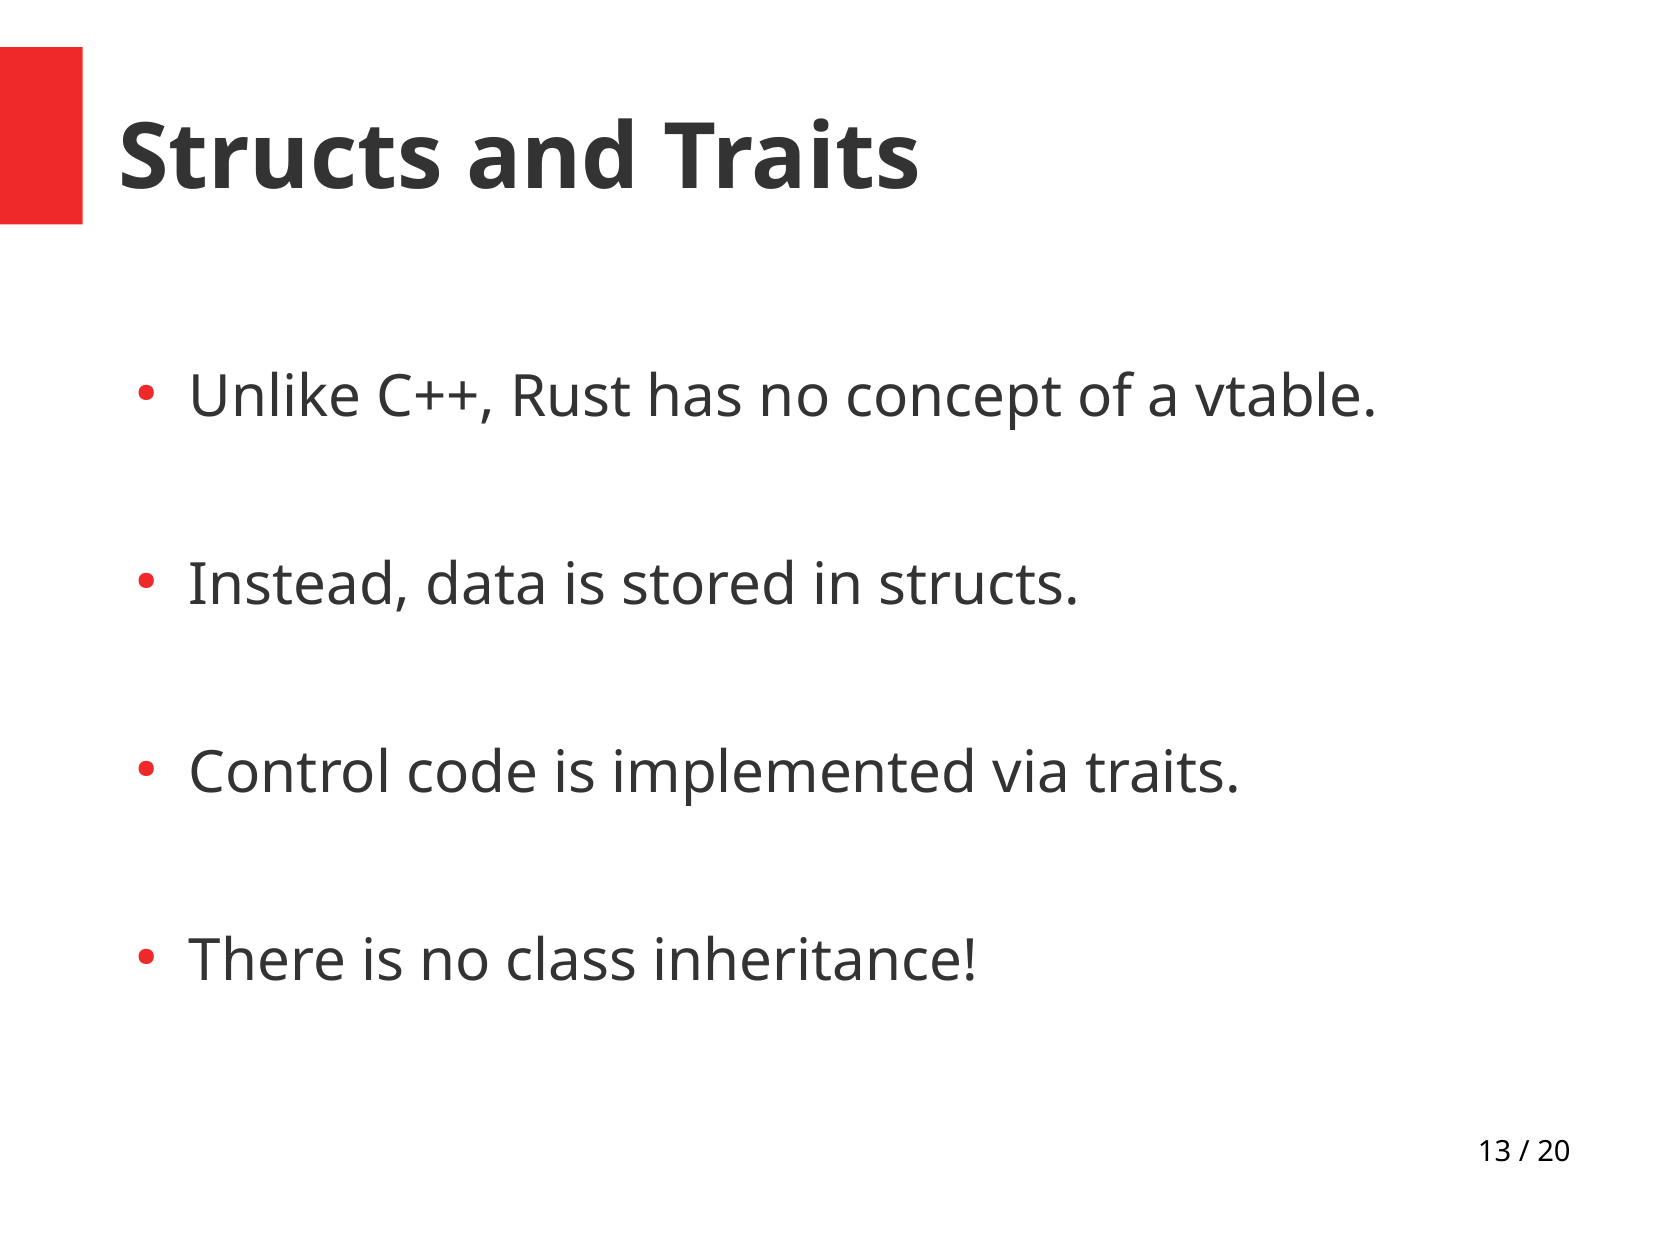

# Structs and Traits
Unlike C++, Rust has no concept of a vtable.
Instead, data is stored in structs.
Control code is implemented via traits.
There is no class inheritance!
13